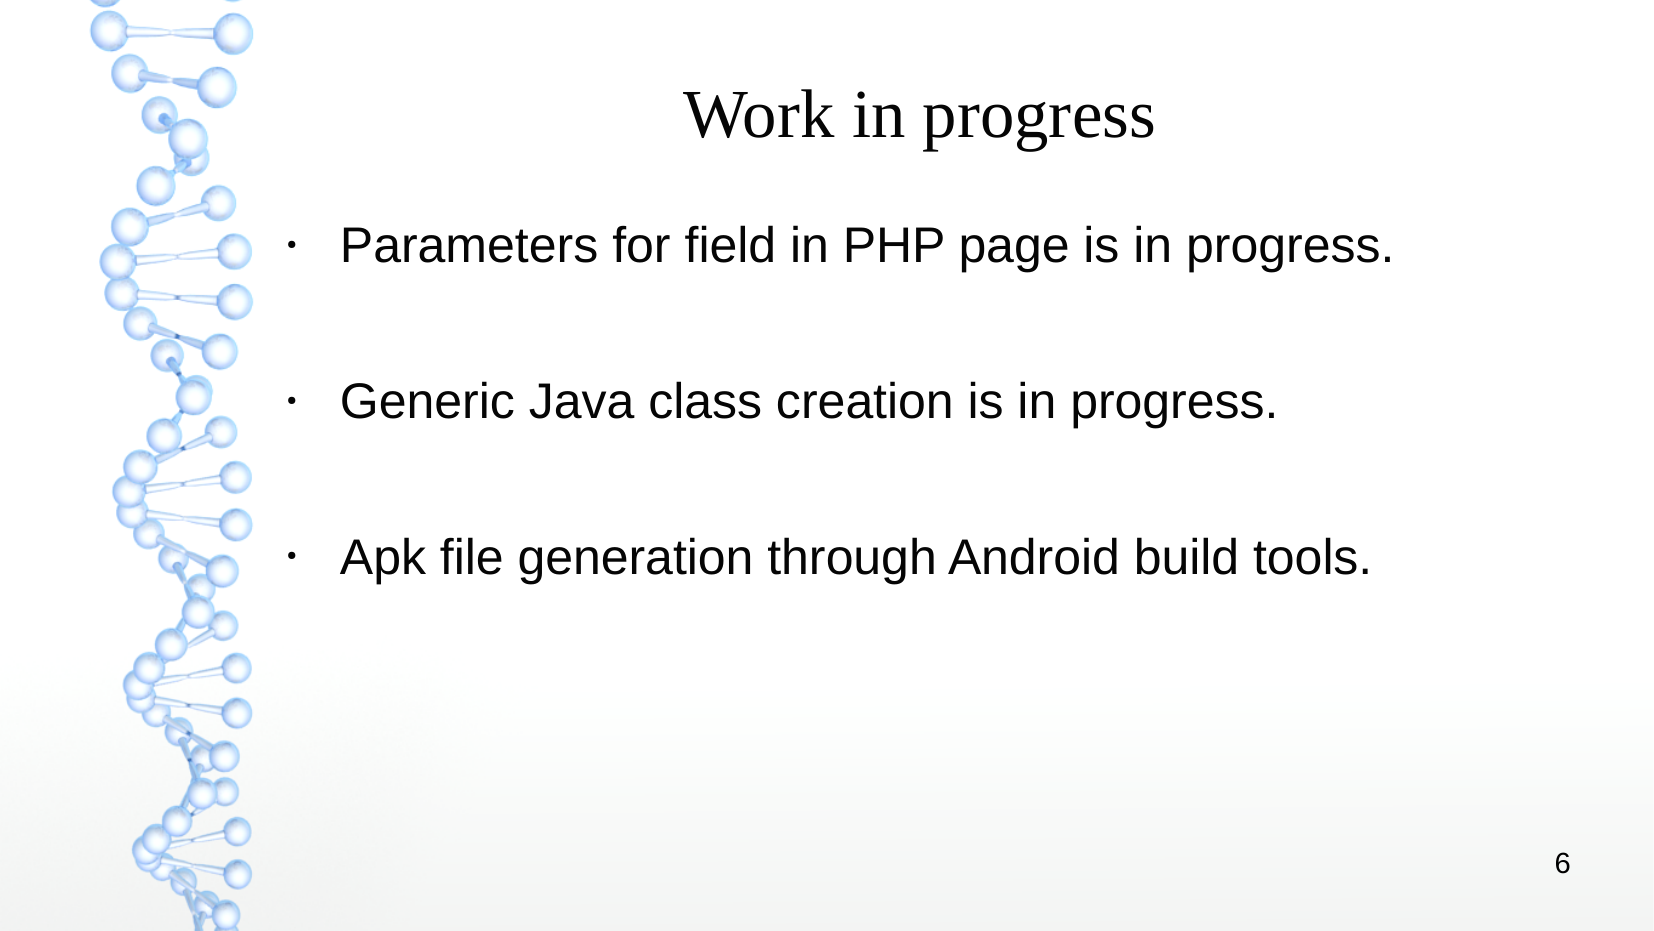

# Work in progress
Parameters for field in PHP page is in progress.
Generic Java class creation is in progress.
Apk file generation through Android build tools.
6